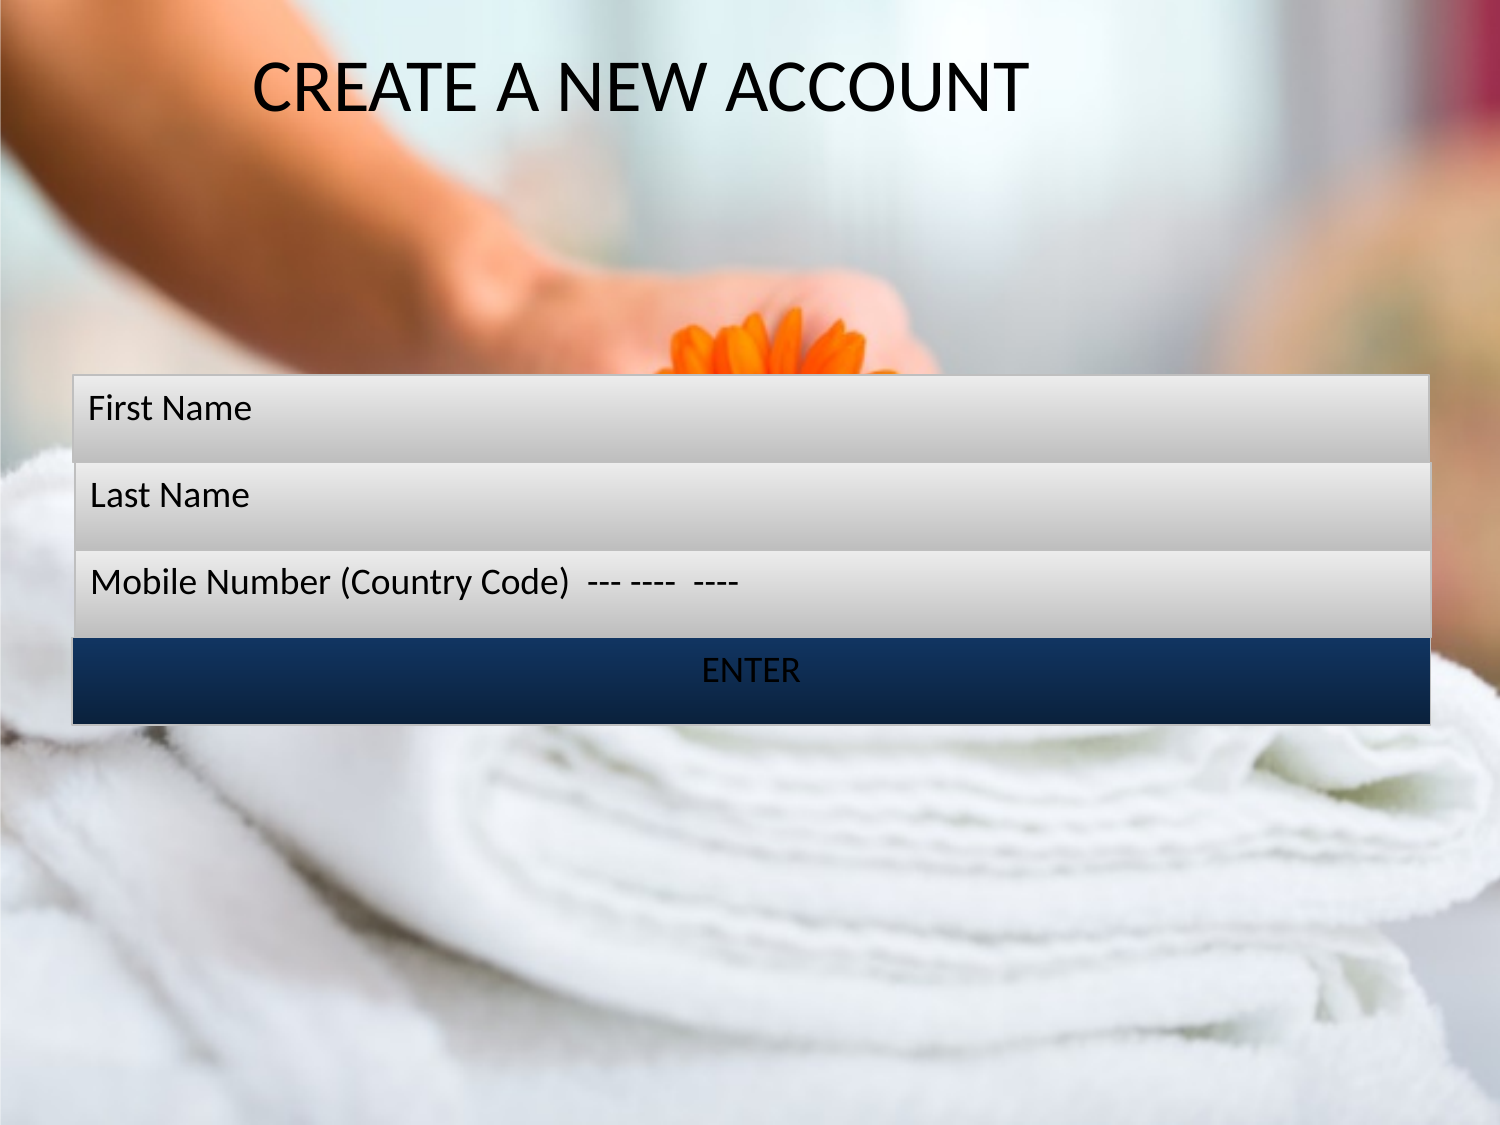

CREATE A NEW ACCOUNT
First Name
Last Name
Mobile Number (Country Code) --- ---- ----
ENTER